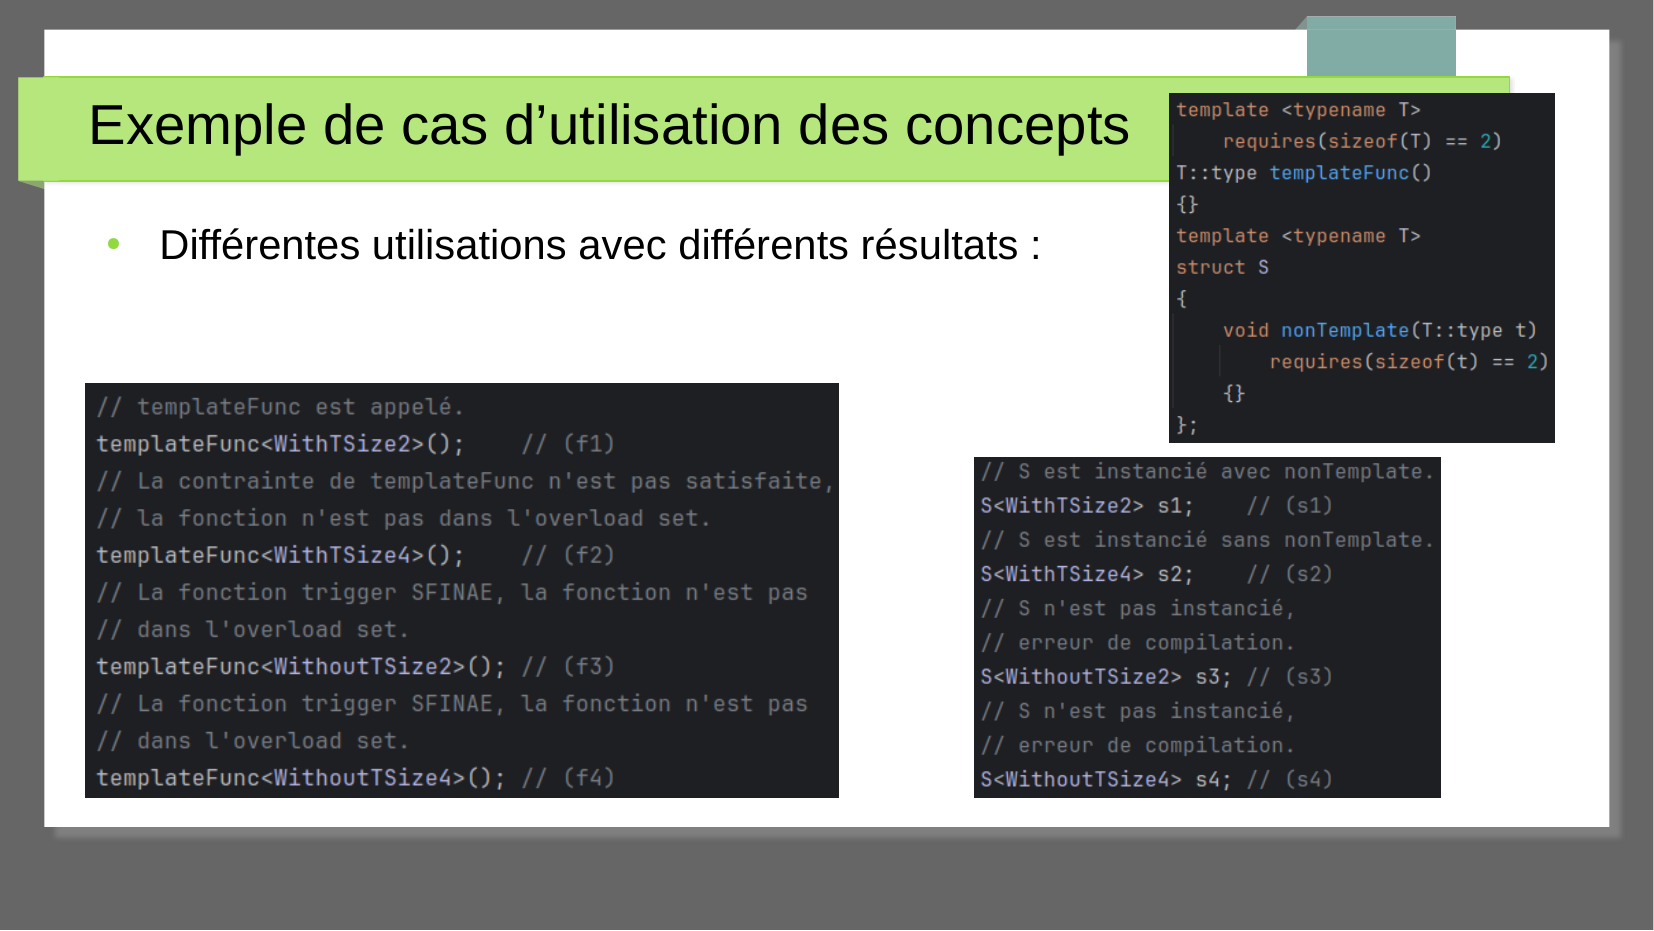

# Exemple de cas d’utilisation des concepts
Différentes utilisations avec différents résultats :